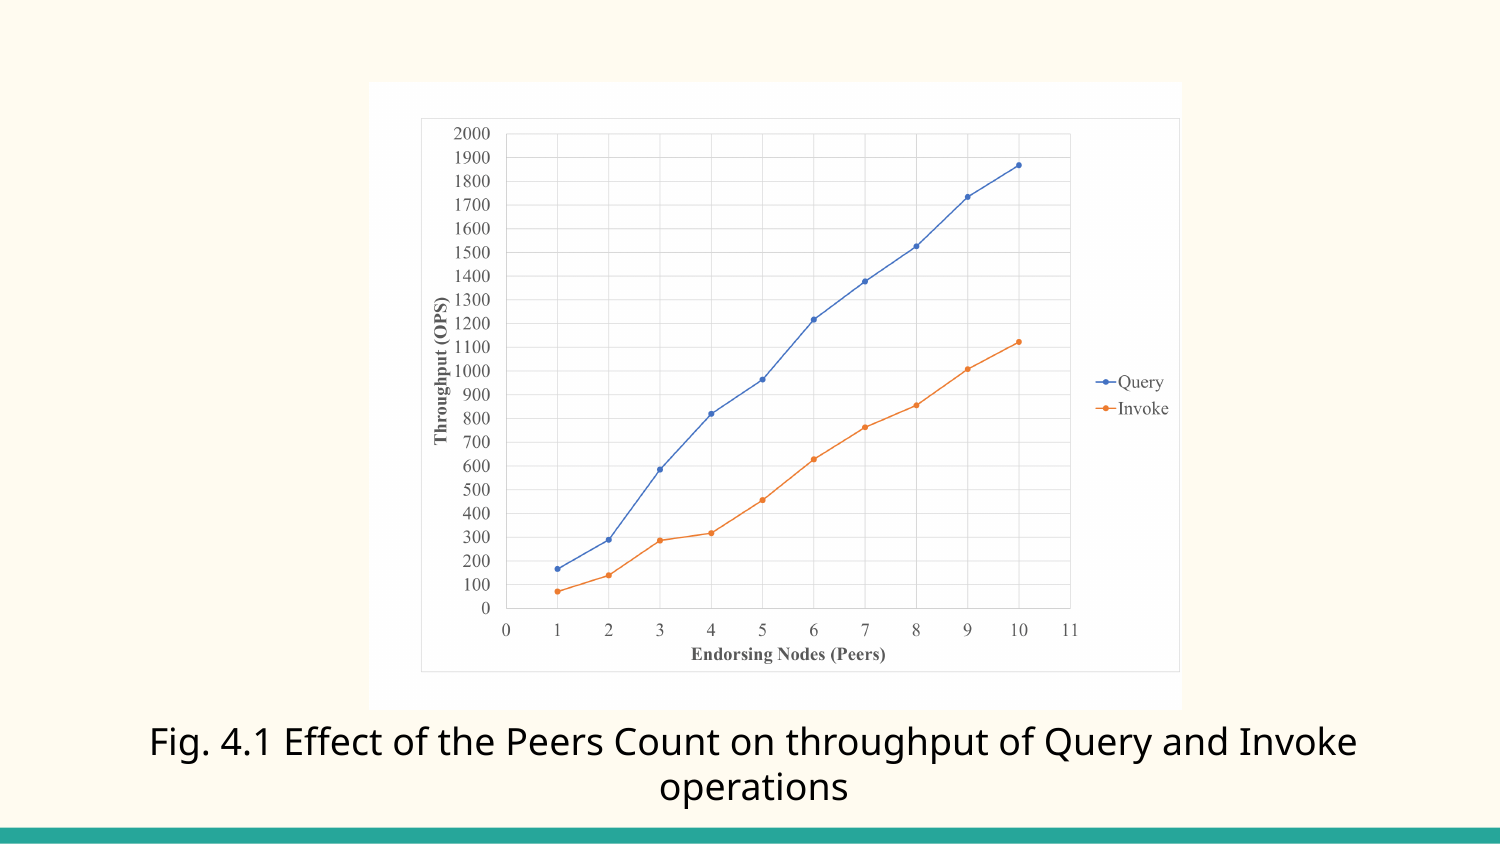

Fig. 4.1 Effect of the Peers Count on throughput of Query and Invoke operations